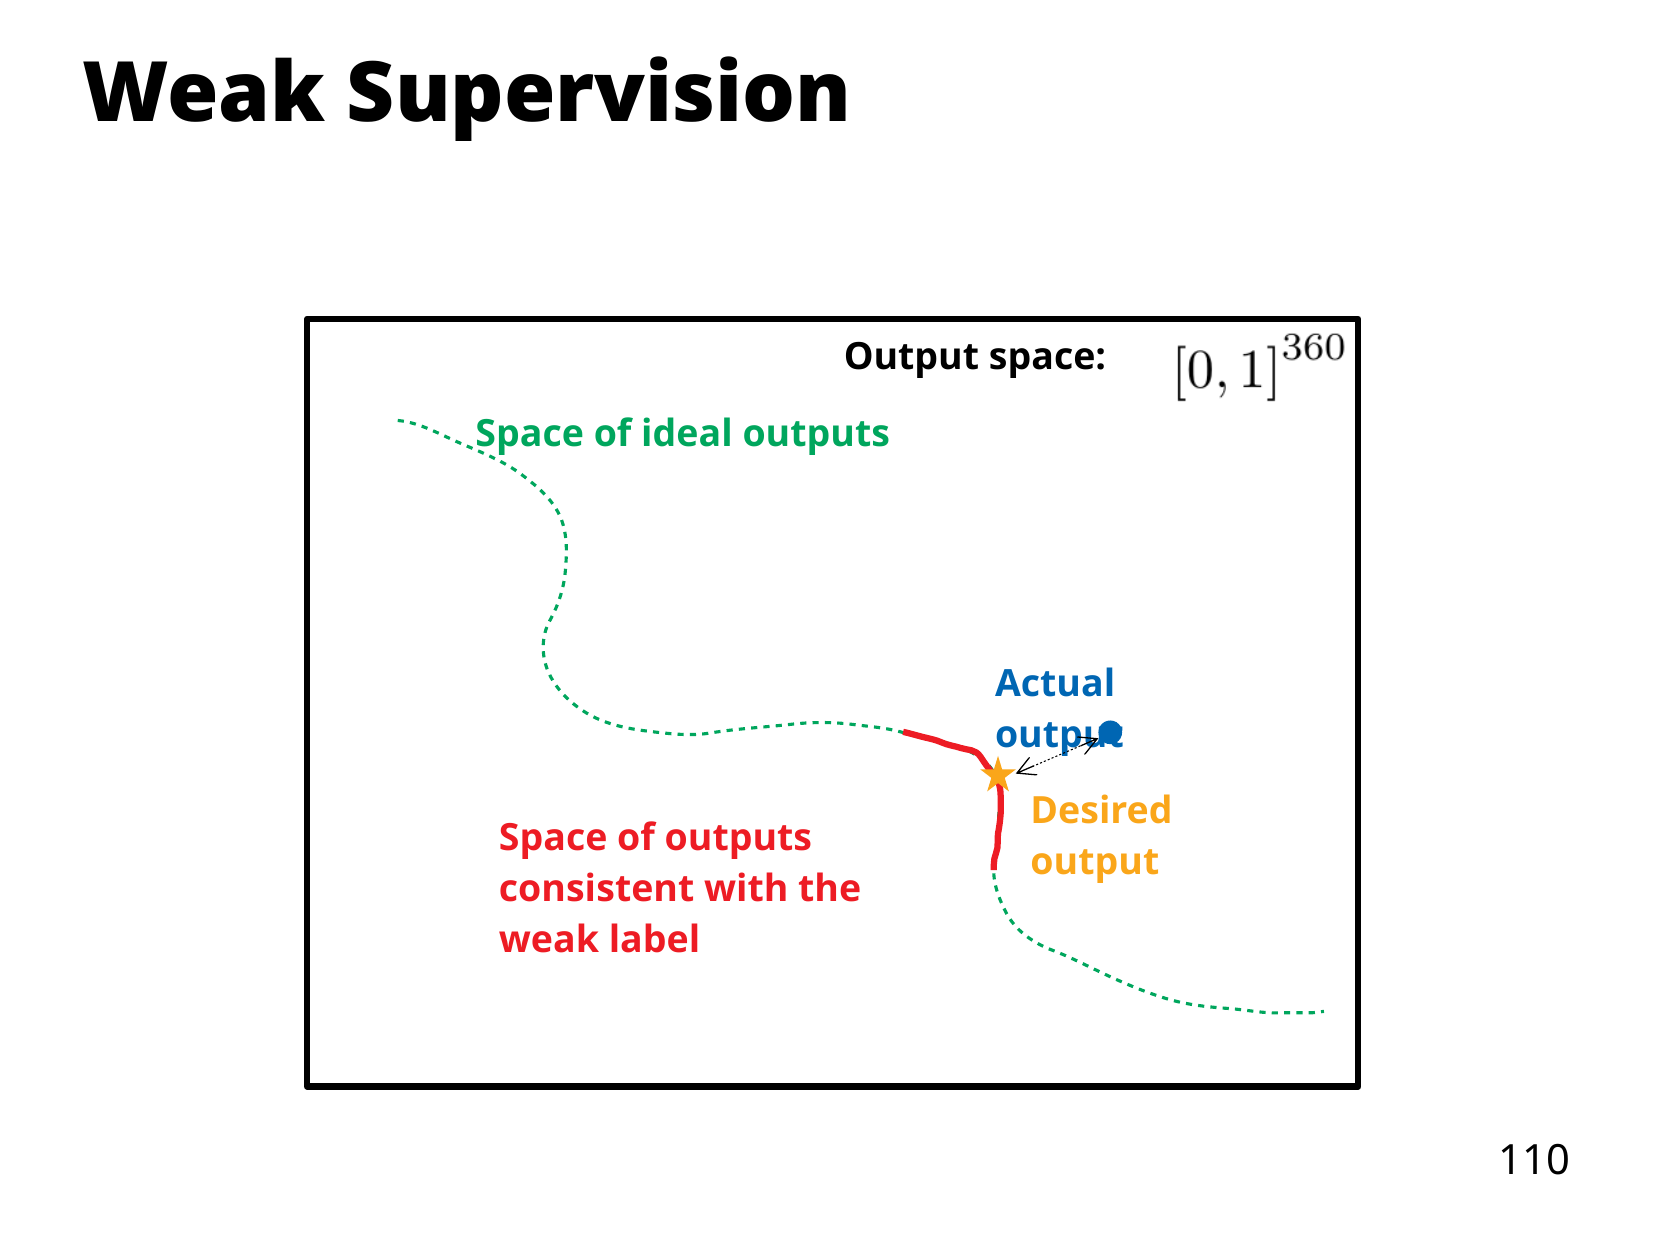

# Weak Supervision
Output space:
Space of ideal outputs
Actual output
Desired output
Space of outputs consistent with the weak label
110